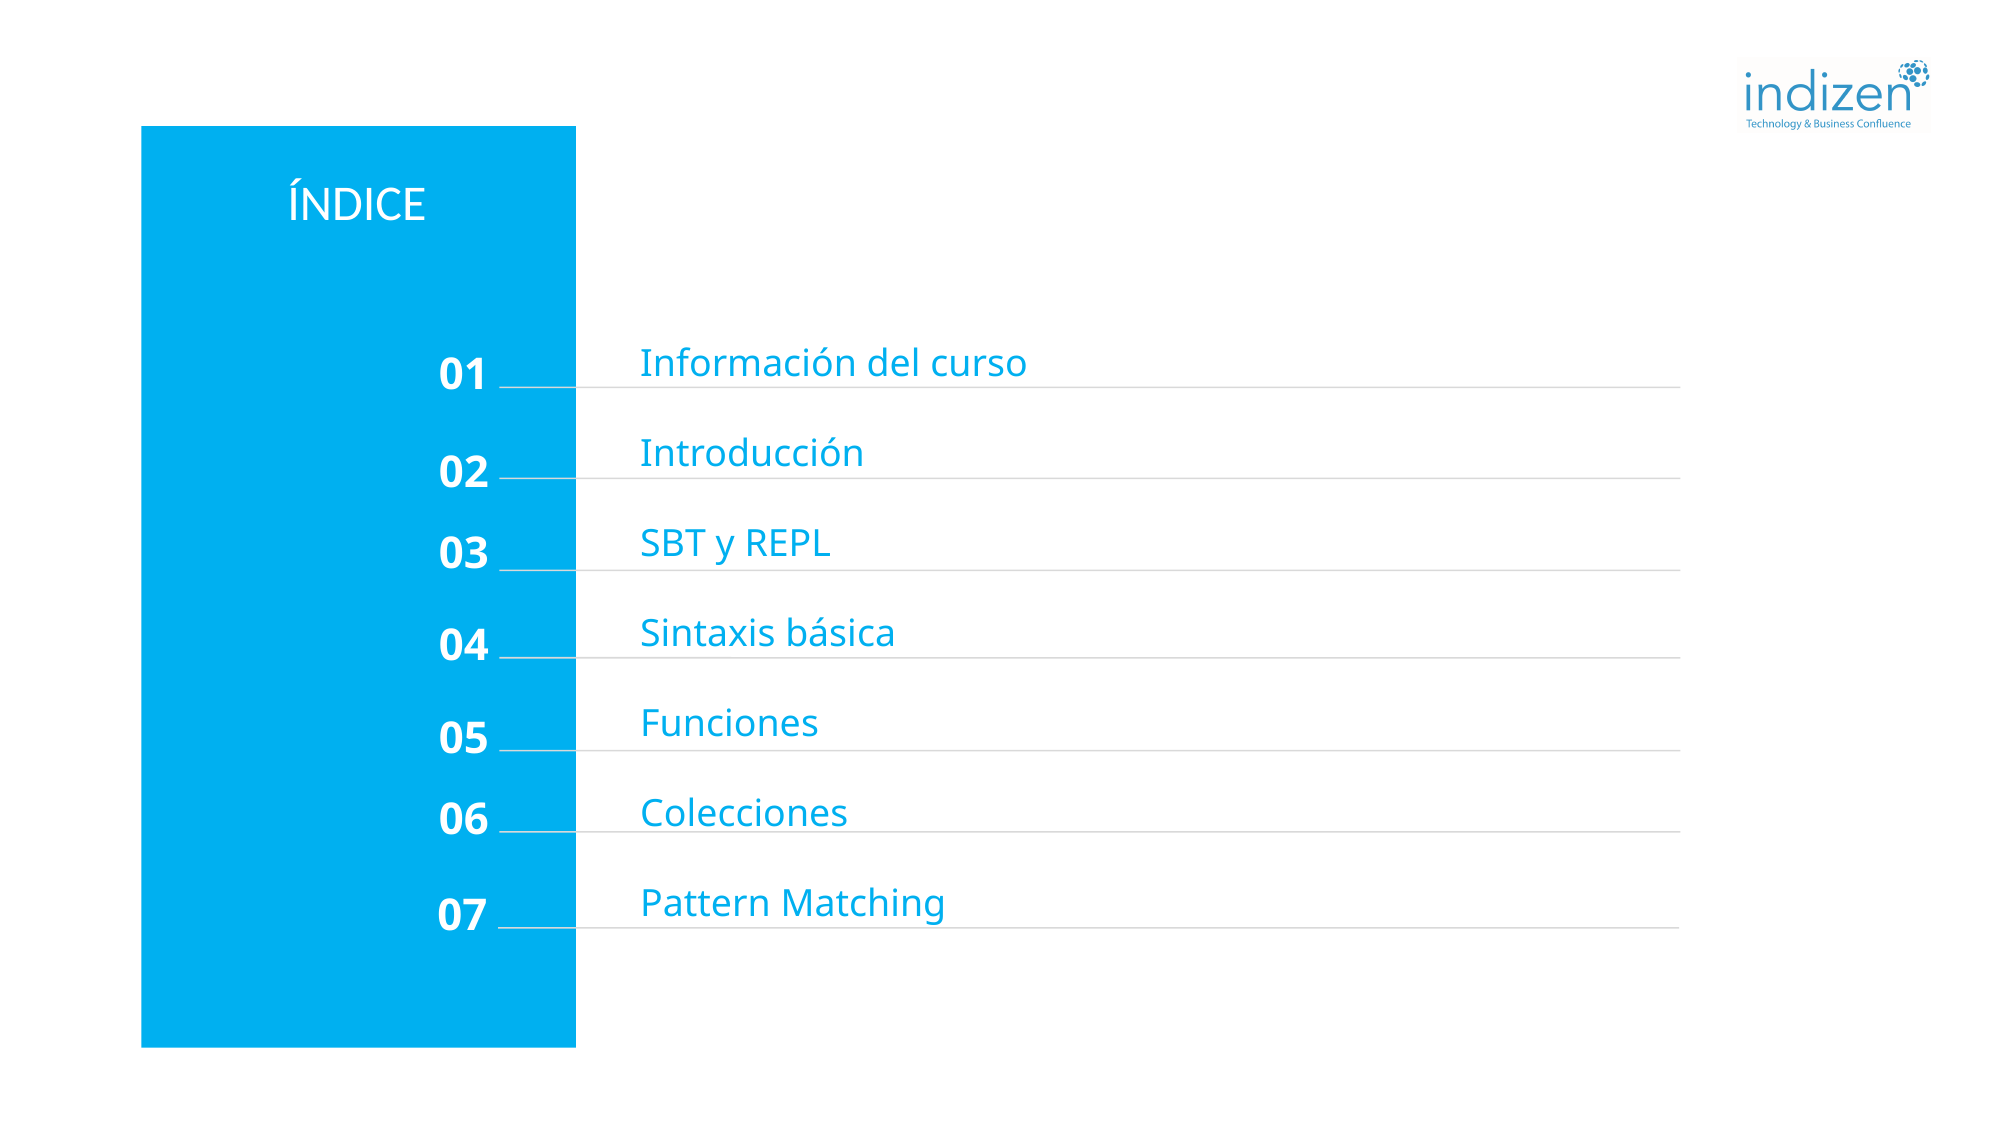

ÍNDICE
Información del curso
Introducción
SBT y REPL
Sintaxis básica
Funciones
Colecciones
Pattern Matching
01
02
03
04
05
06
07